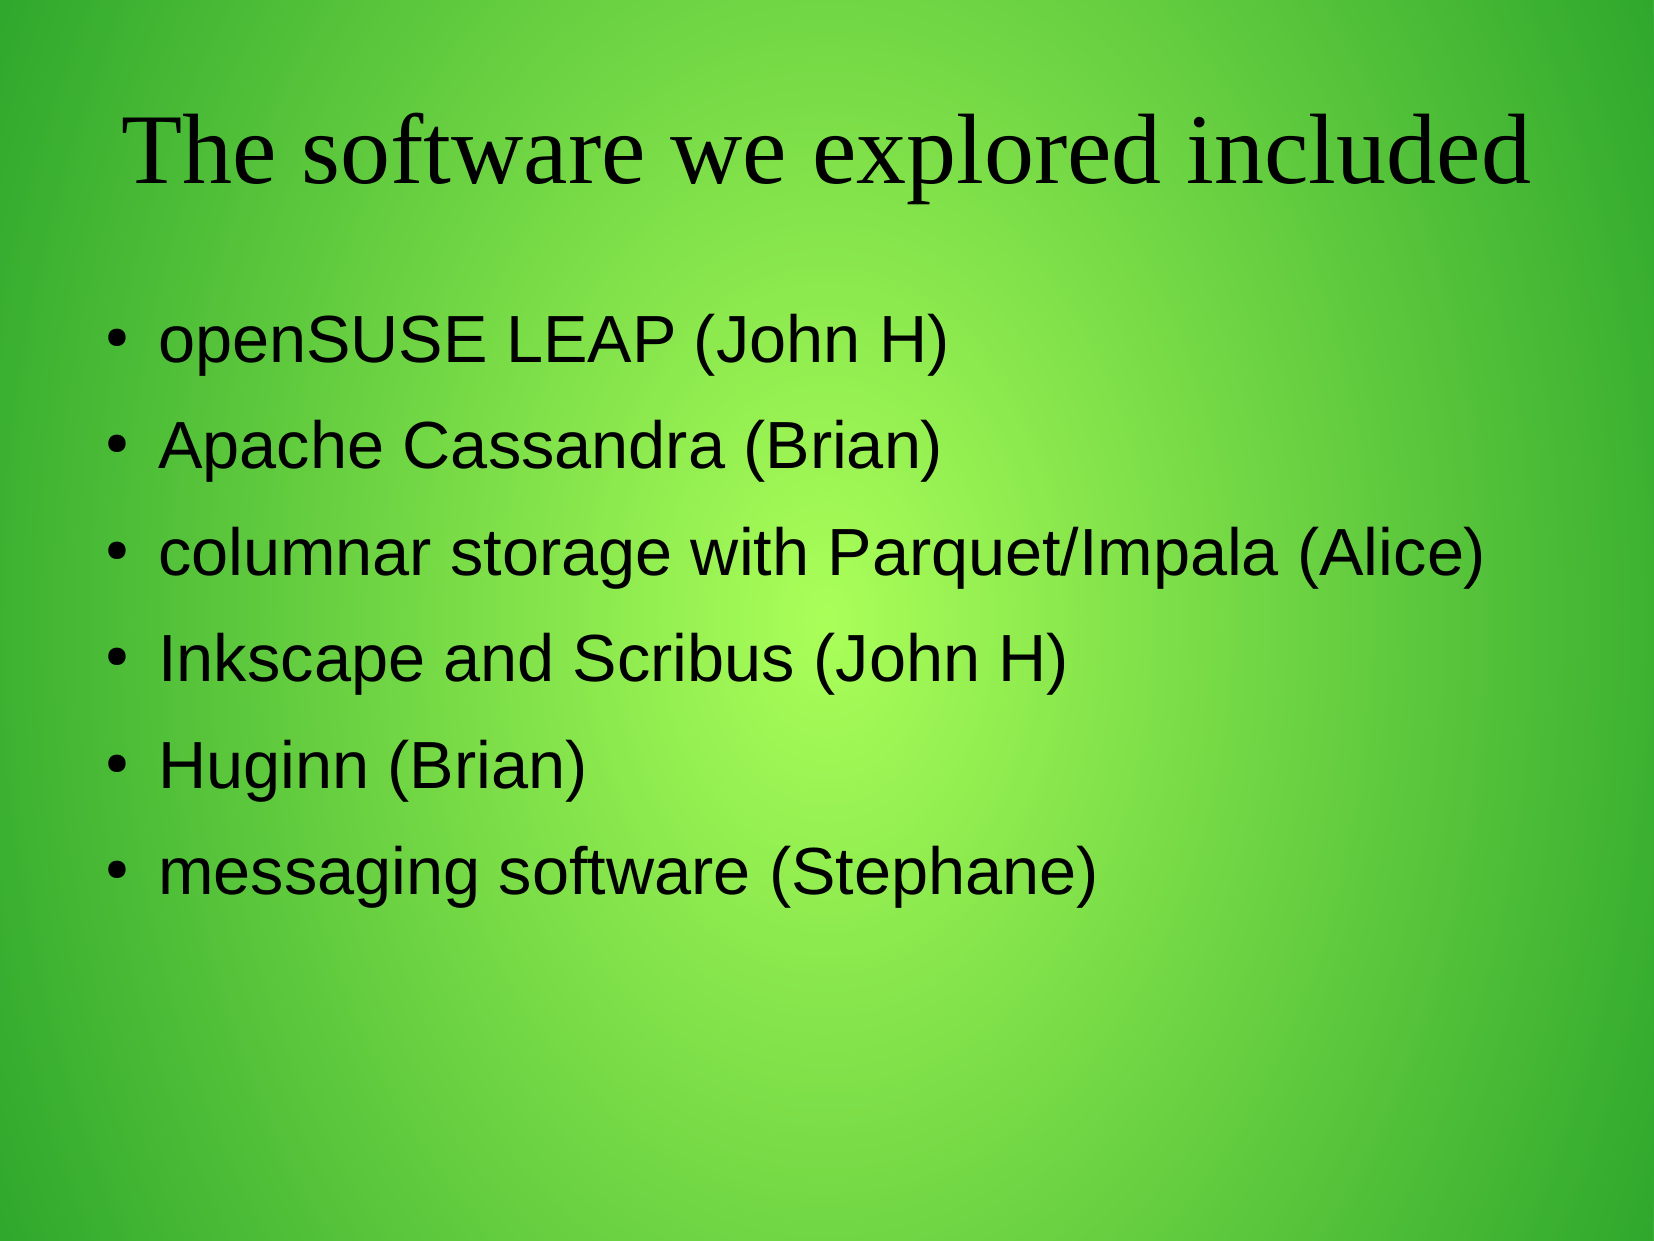

# The software we explored included
openSUSE LEAP (John H)
Apache Cassandra (Brian)
columnar storage with Parquet/Impala (Alice)
Inkscape and Scribus (John H)
Huginn (Brian)
messaging software (Stephane)